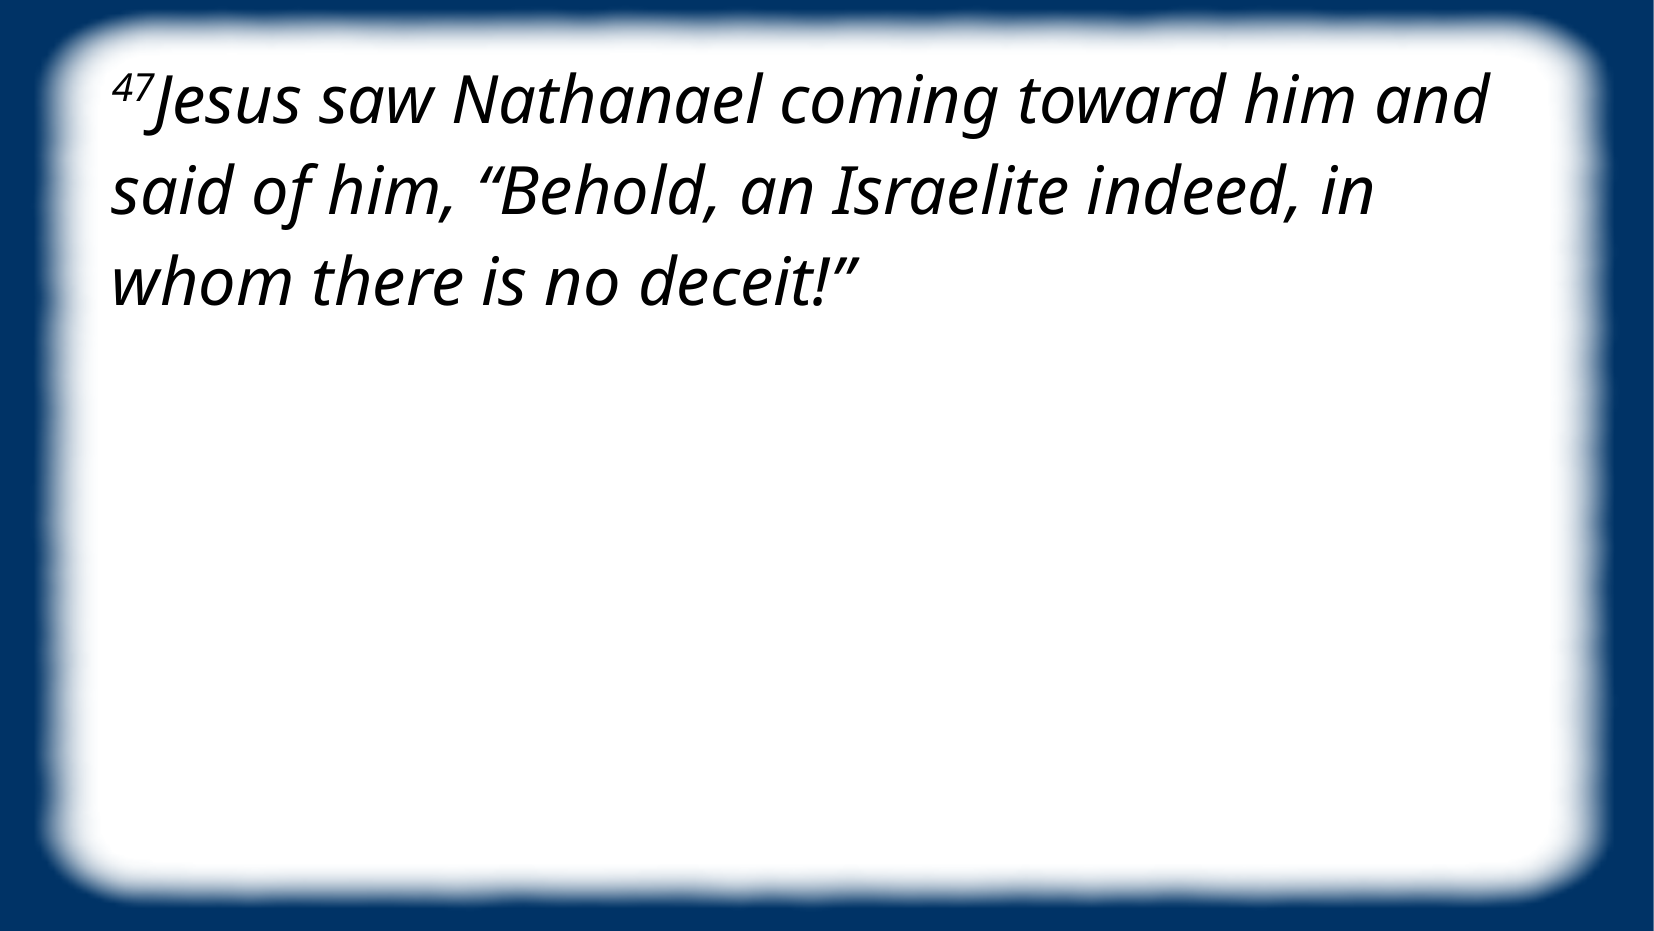

47Jesus saw Nathanael coming toward him and said of him, “Behold, an Israelite indeed, in whom there is no deceit!”